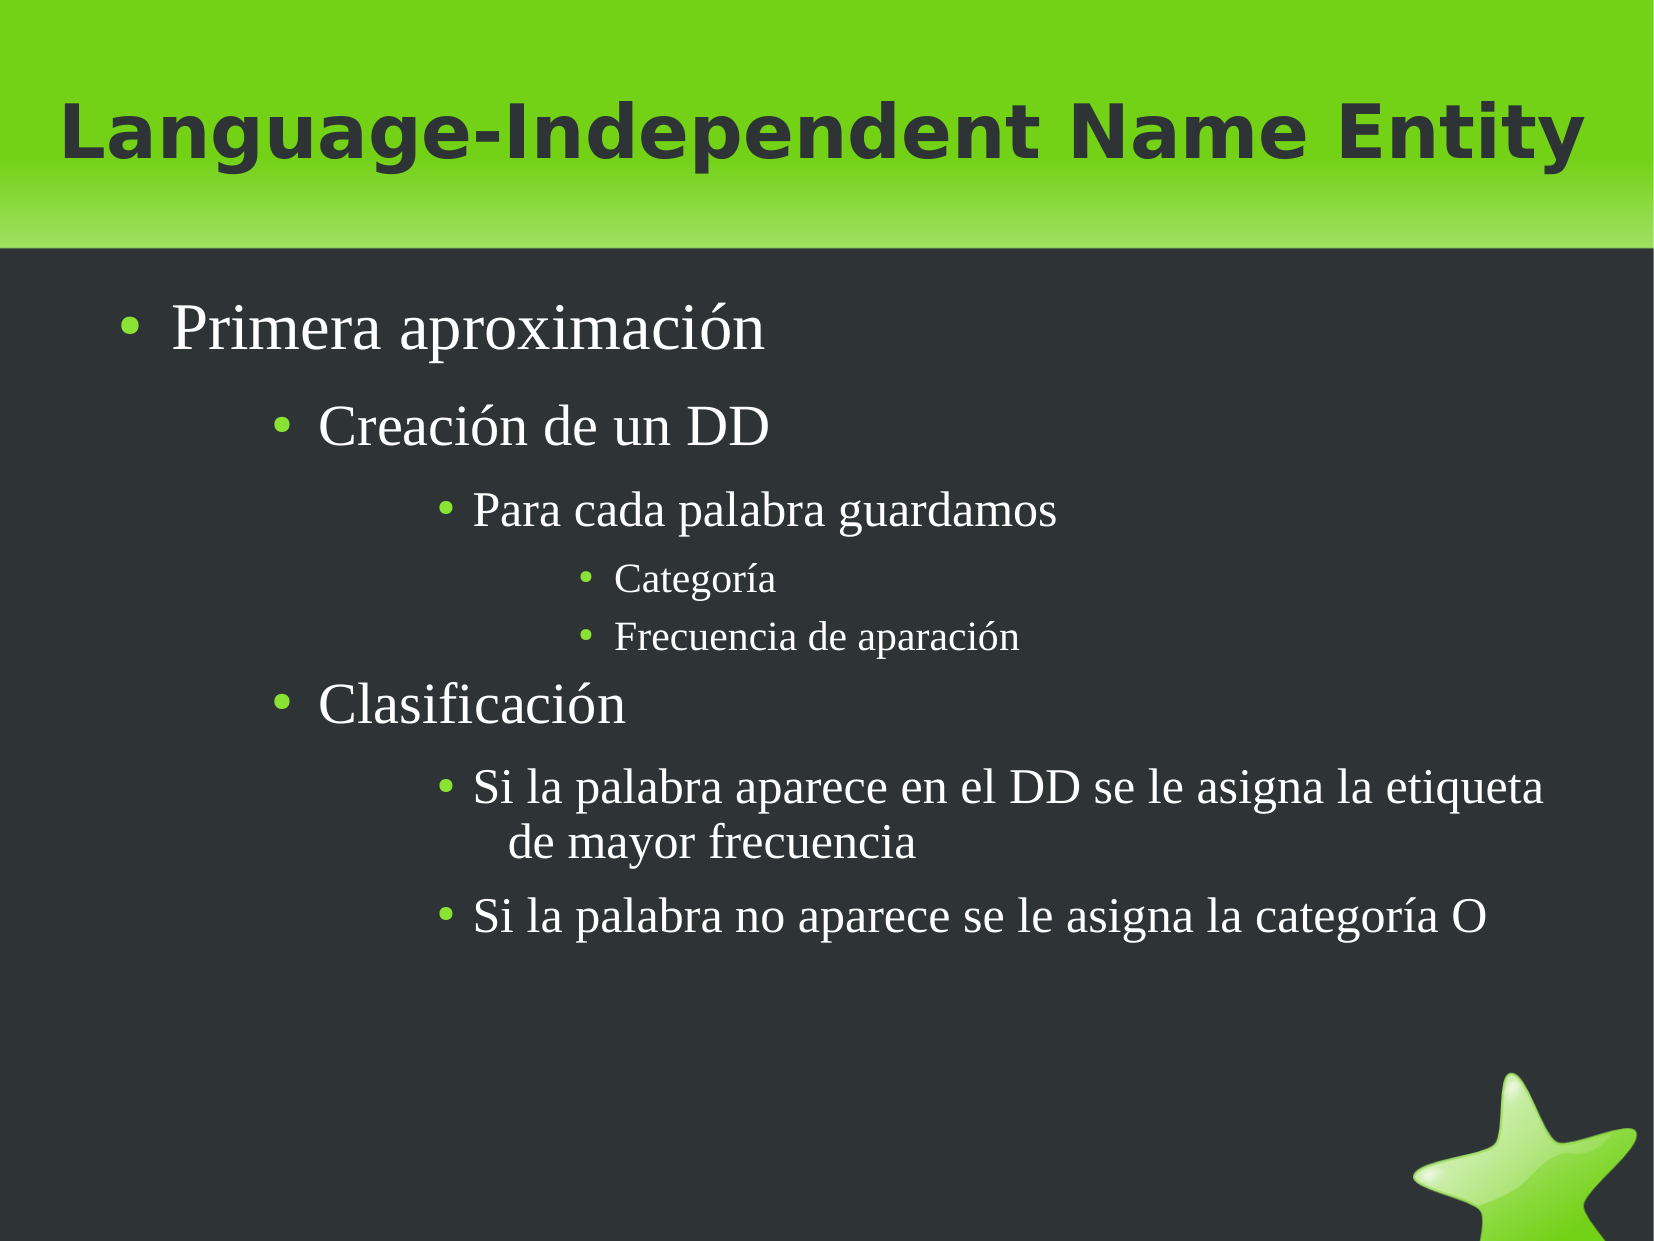

Language-Independent Name Entity
# Primera aproximación
Creación de un DD
Para cada palabra guardamos
Categoría
Frecuencia de aparación
Clasificación
Si la palabra aparece en el DD se le asigna la etiqueta de mayor frecuencia
Si la palabra no aparece se le asigna la categoría O